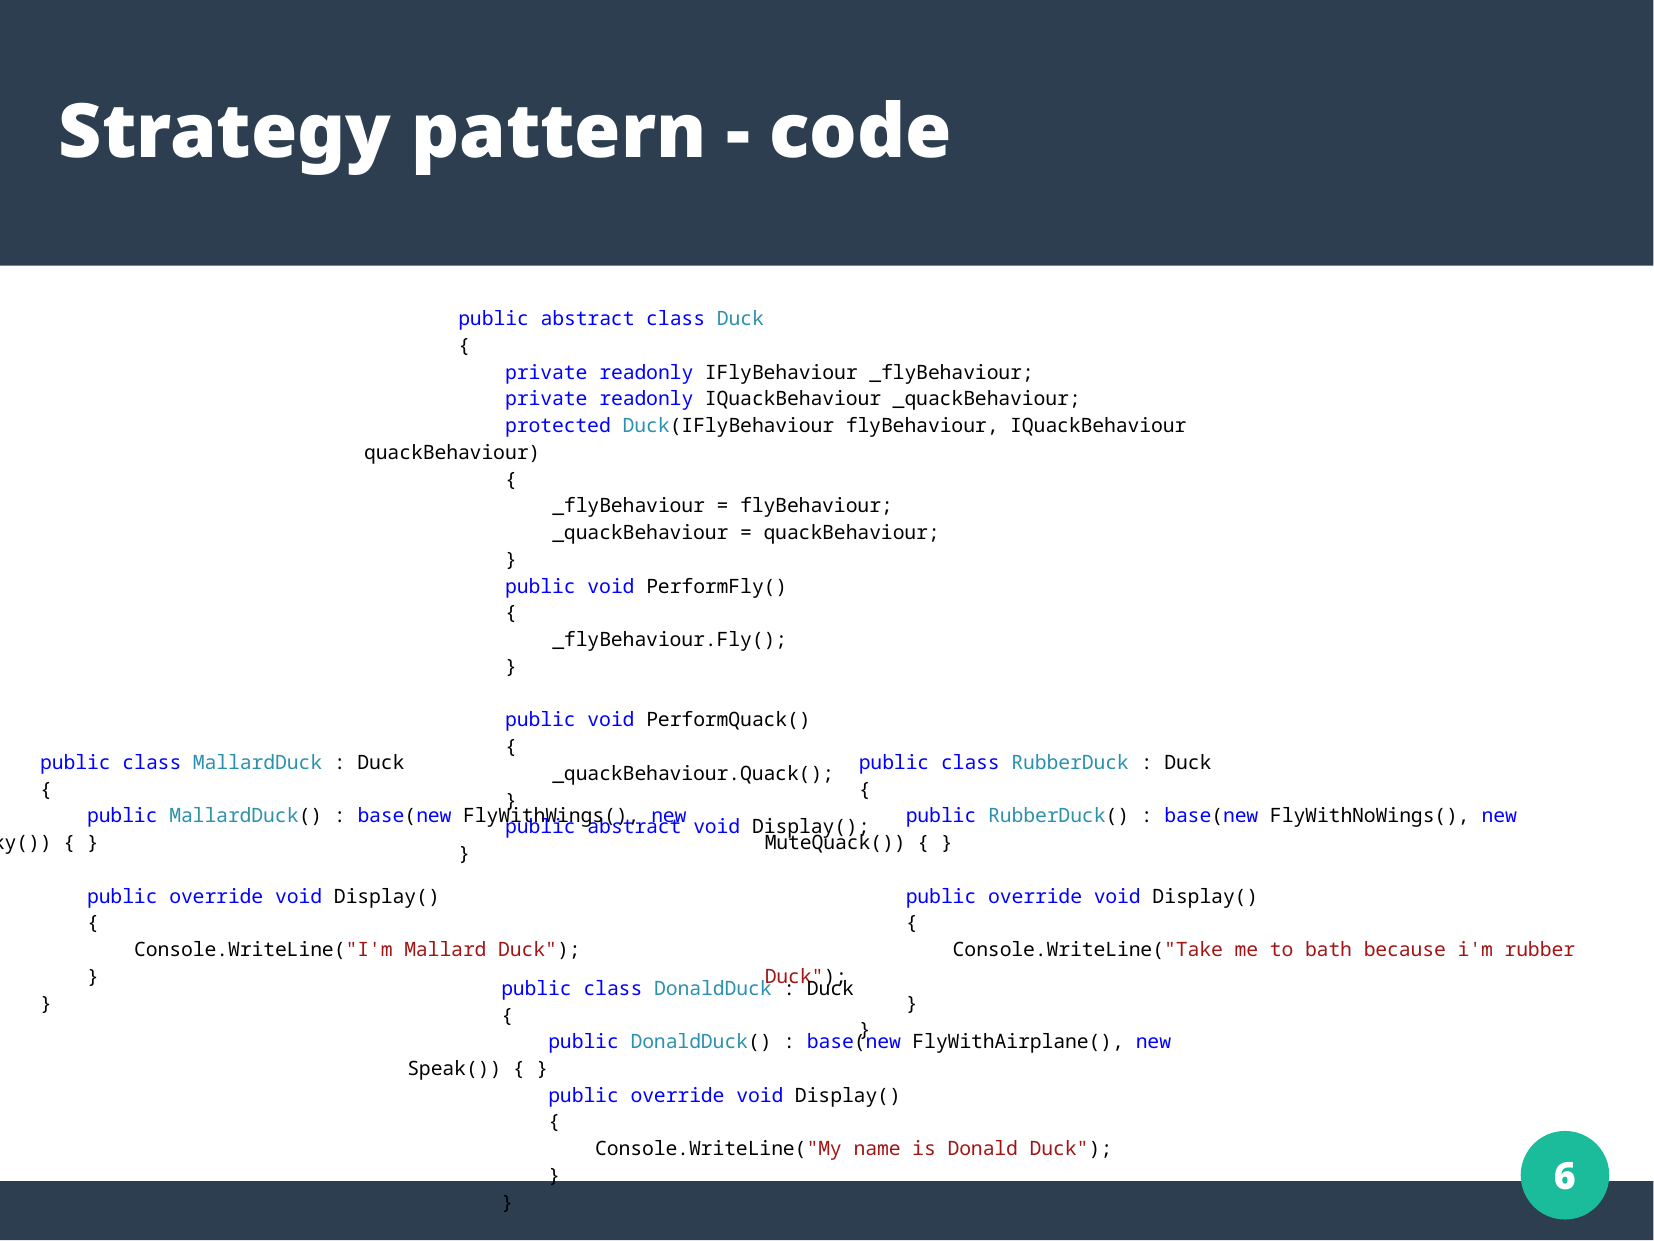

# Strategy pattern - code
 public abstract class Duck
 {
 private readonly IFlyBehaviour _flyBehaviour;
 private readonly IQuackBehaviour _quackBehaviour;
 protected Duck(IFlyBehaviour flyBehaviour, IQuackBehaviour quackBehaviour)
 {
 _flyBehaviour = flyBehaviour;
 _quackBehaviour = quackBehaviour;
 }
 public void PerformFly()
 {
 _flyBehaviour.Fly();
 }
 public void PerformQuack()
 {
 _quackBehaviour.Quack();
 }
 public abstract void Display();
 }
 public class MallardDuck : Duck
 {
 public MallardDuck() : base(new FlyWithWings(), new Quacky()) { }
 public override void Display()
 {
 Console.WriteLine("I'm Mallard Duck");
 }
 }
 public class RubberDuck : Duck
 {
 public RubberDuck() : base(new FlyWithNoWings(), new MuteQuack()) { }
 public override void Display()
 {
 Console.WriteLine("Take me to bath because i'm rubber Duck");
 }
 }
 public class DonaldDuck : Duck
 {
 public DonaldDuck() : base(new FlyWithAirplane(), new Speak()) { }
 public override void Display()
 {
 Console.WriteLine("My name is Donald Duck");
 }
 }
6